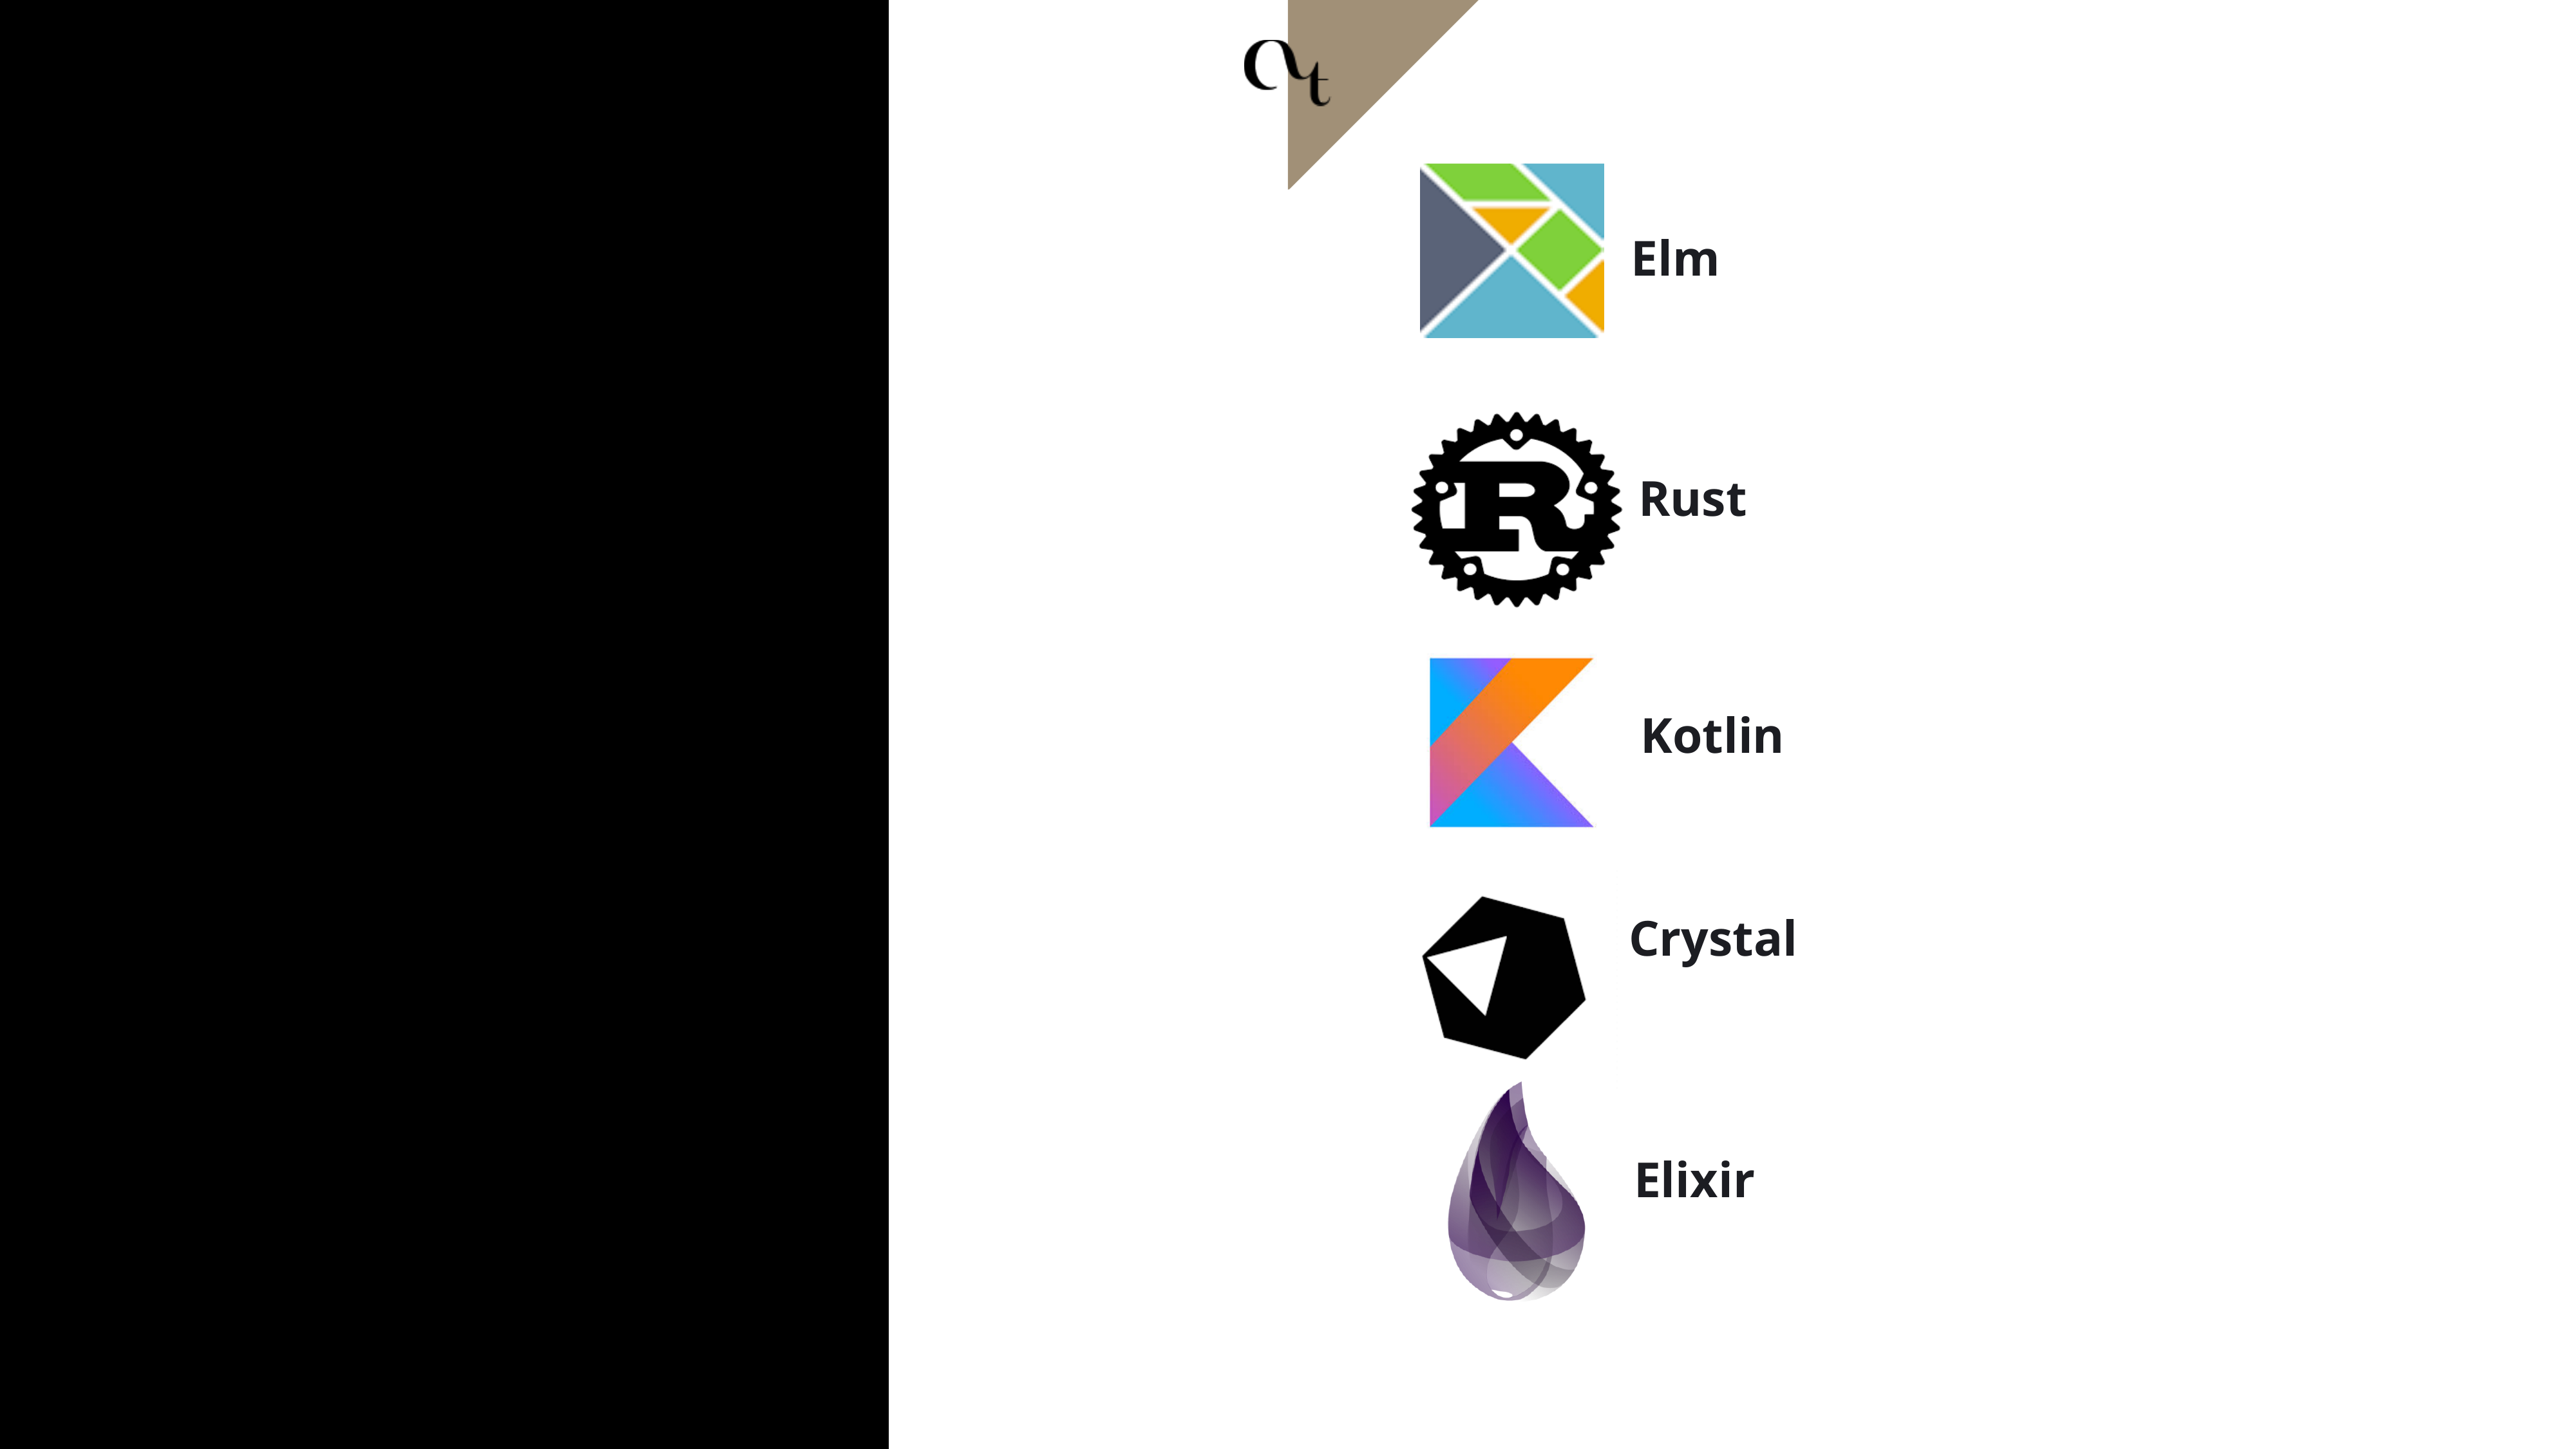

Elm
SERVICES AND OFFER
SLIDE
Rust
Kotlin
Crystal
Elixir